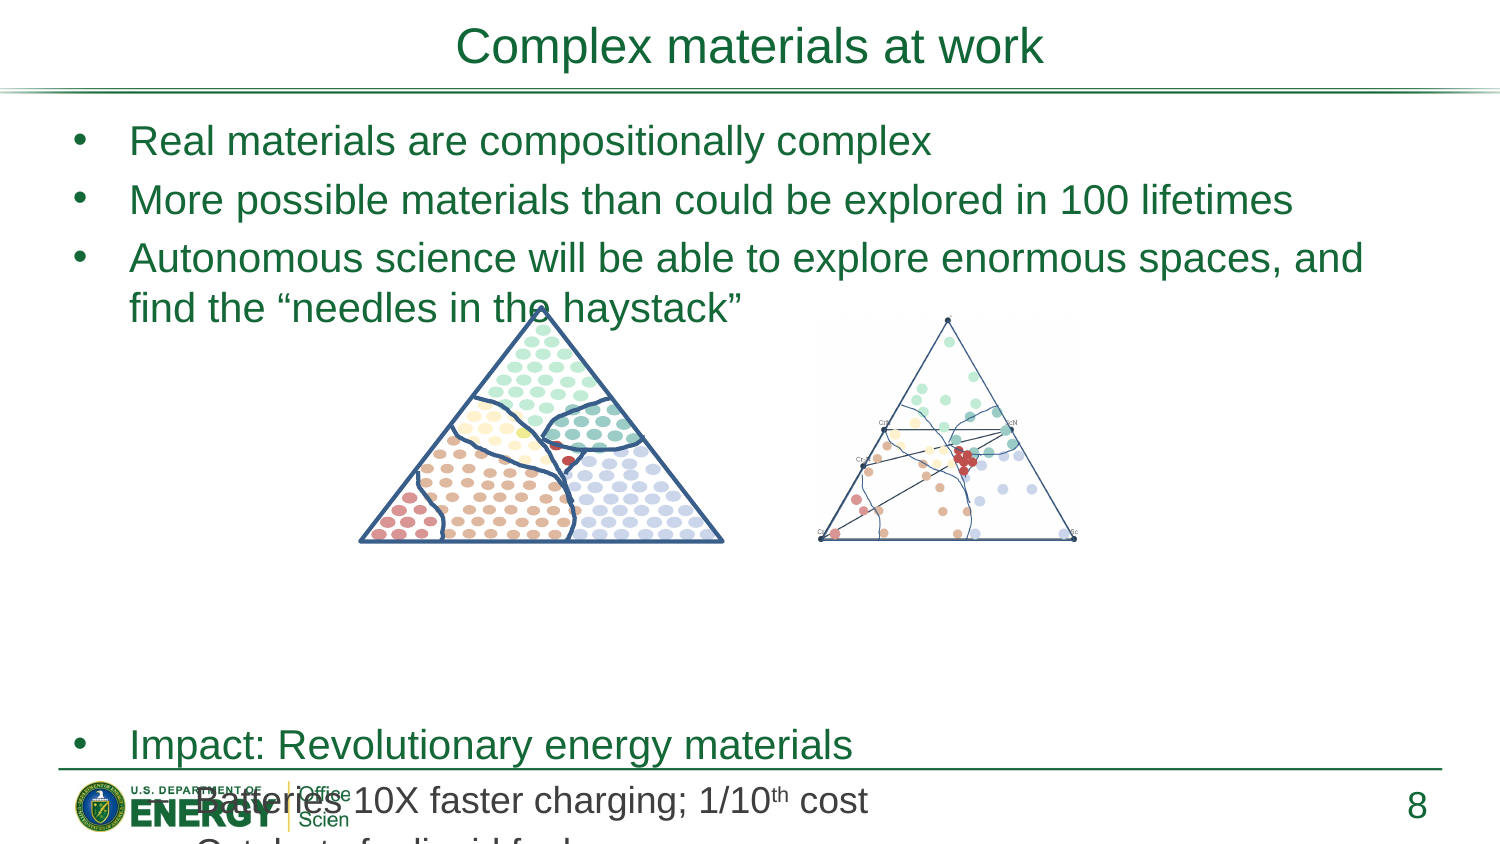

Complex materials at work
# Real materials are compositionally complex
More possible materials than could be explored in 100 lifetimes
Autonomous science will be able to explore enormous spaces, and find the “needles in the haystack”
Impact: Revolutionary energy materials
Batteries 10X faster charging; 1/10th cost
Catalysts for liquid fuels